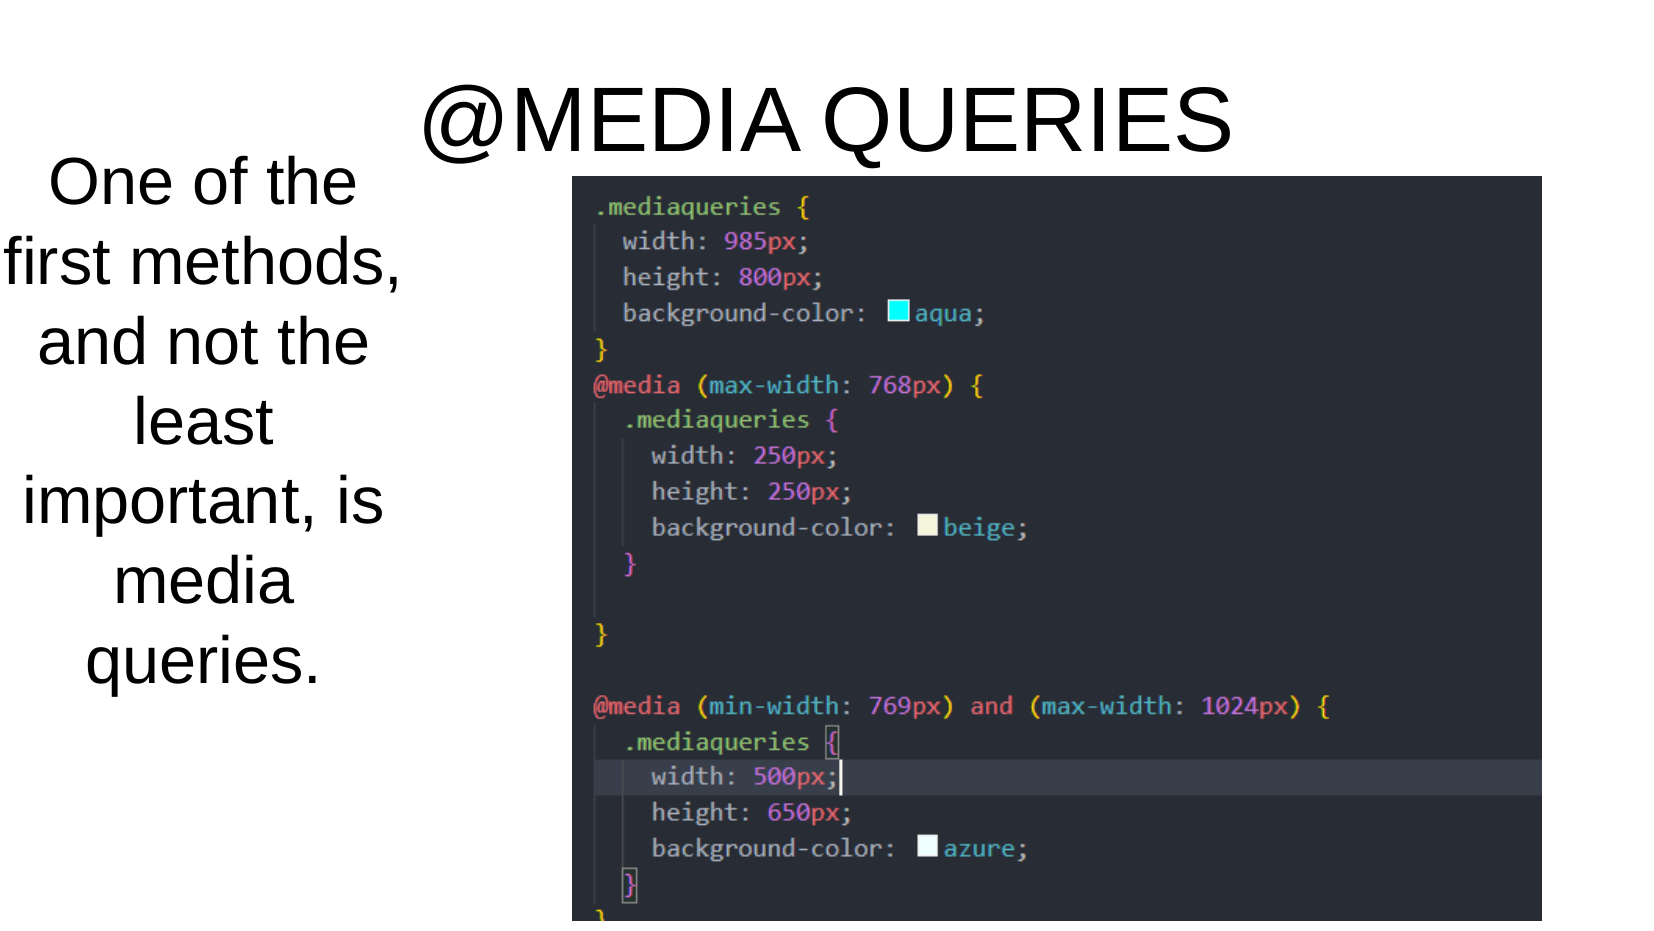

# @MEDIA QUERIES
One of the first methods, and not the least important, is media queries.